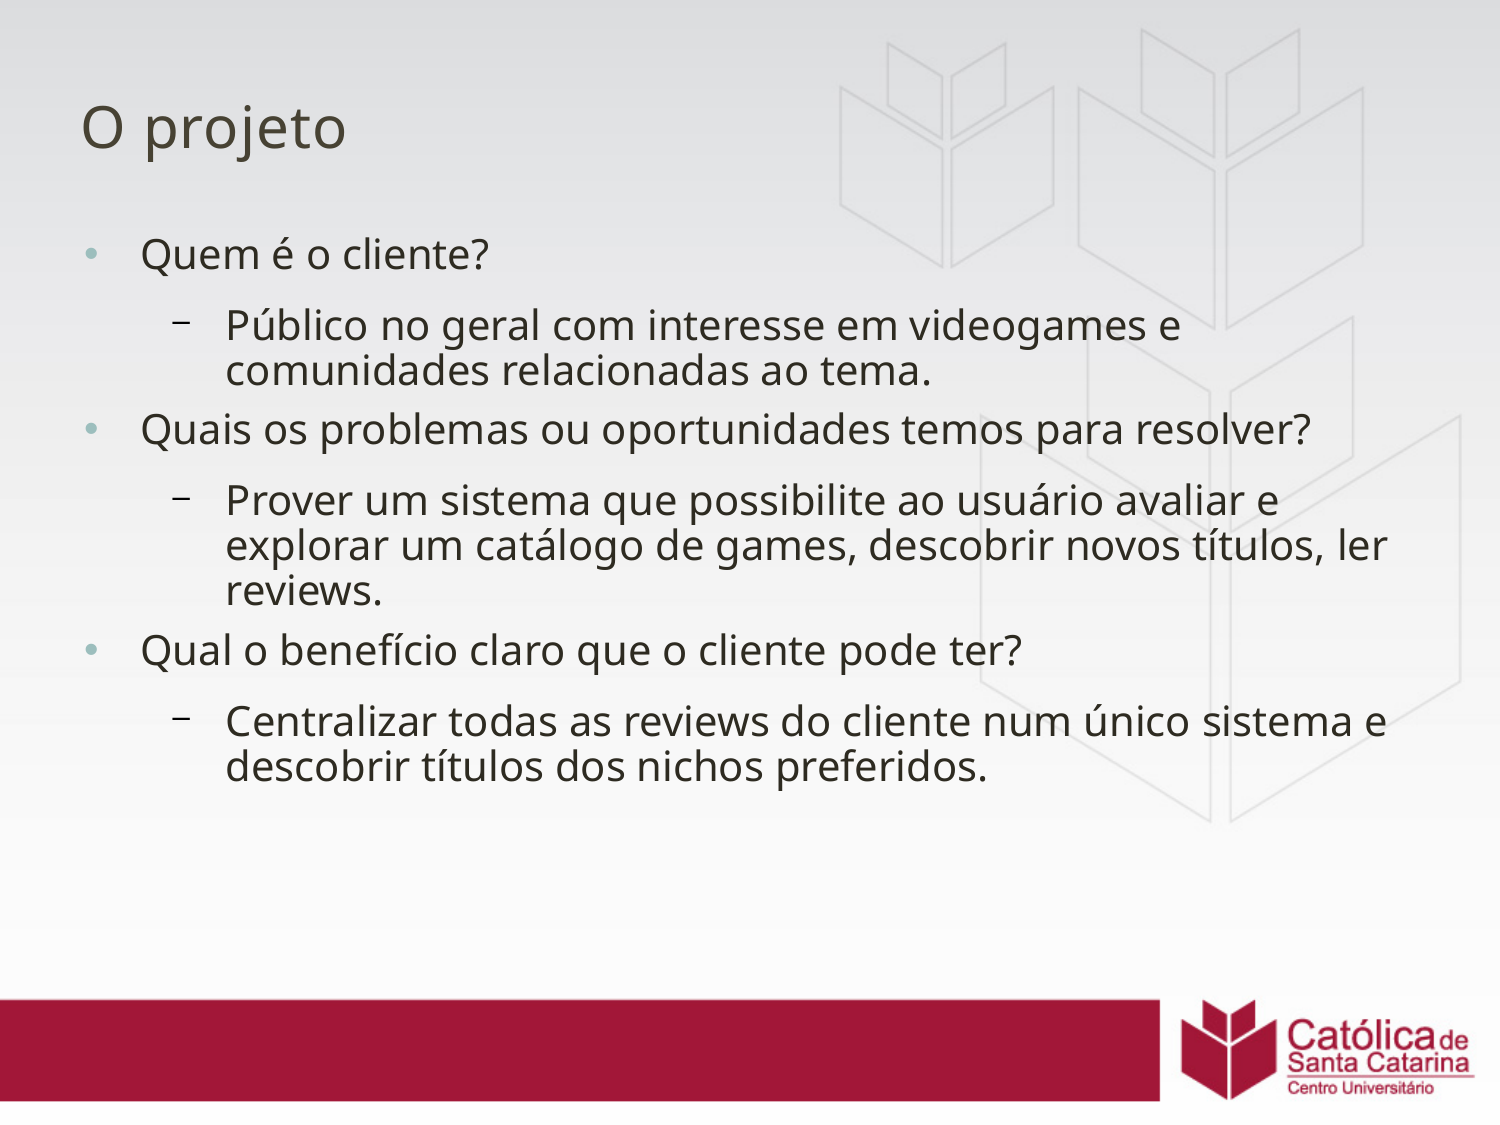

# O projeto
Quem é o cliente?
Público no geral com interesse em videogames e comunidades relacionadas ao tema.
Quais os problemas ou oportunidades temos para resolver?
Prover um sistema que possibilite ao usuário avaliar e explorar um catálogo de games, descobrir novos títulos, ler reviews.
Qual o benefício claro que o cliente pode ter?
Centralizar todas as reviews do cliente num único sistema e descobrir títulos dos nichos preferidos.